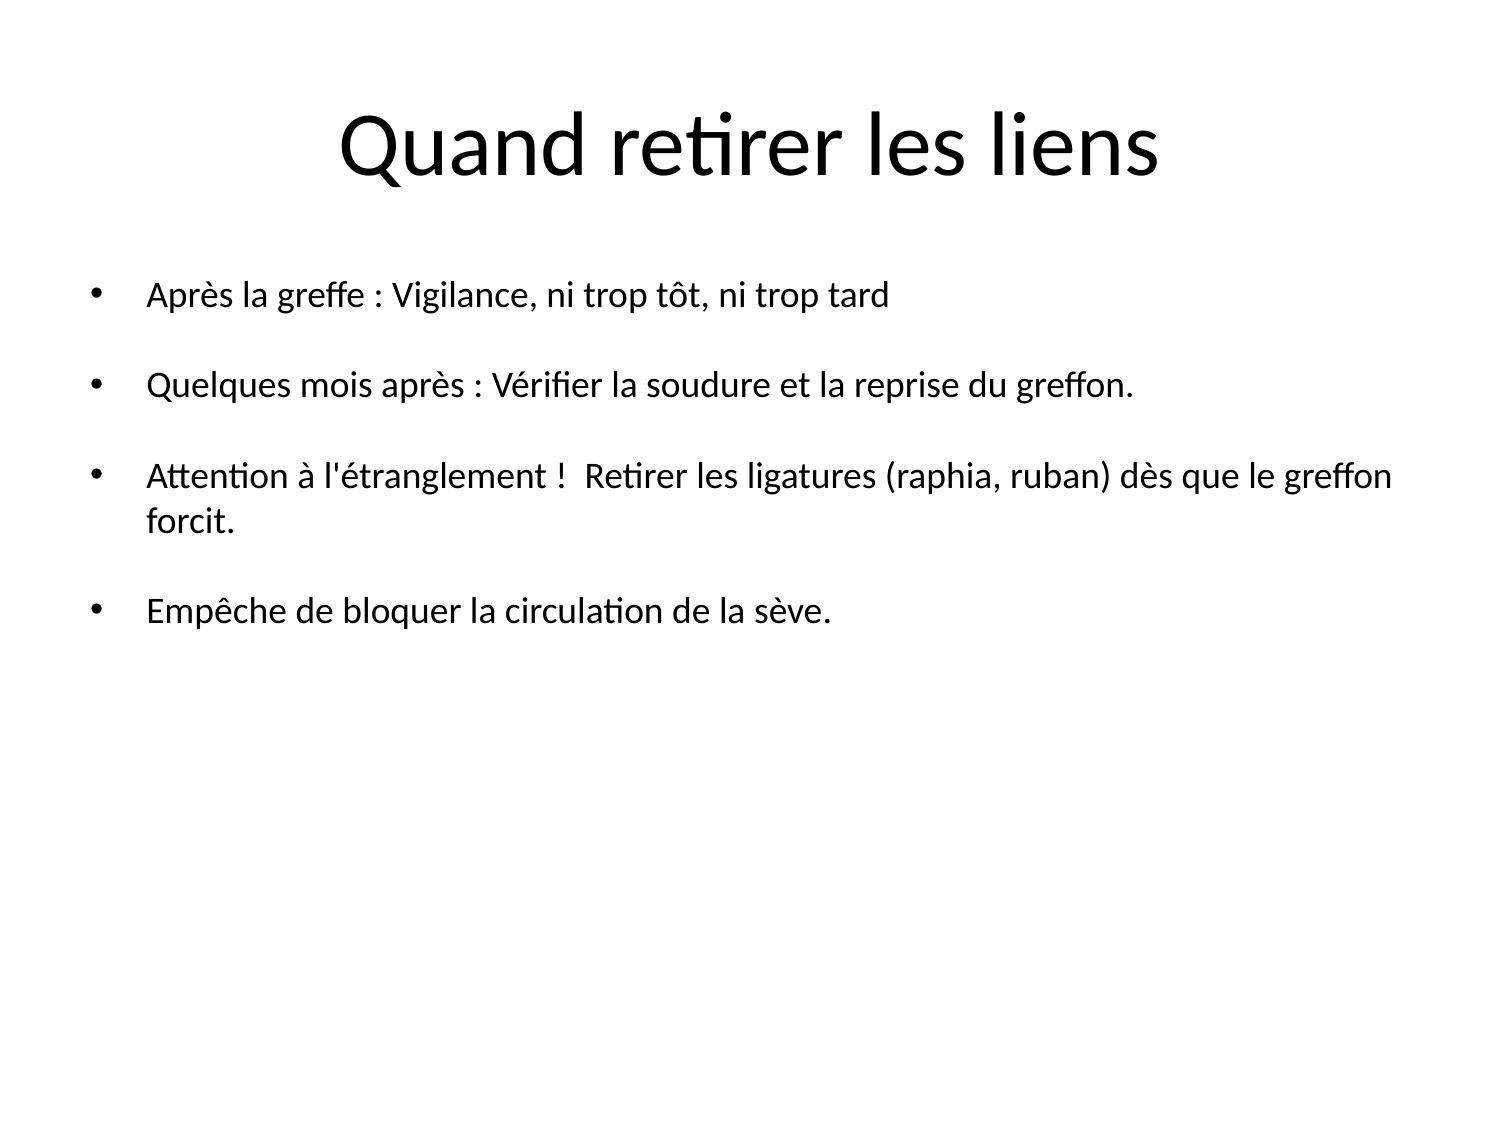

# Quand retirer les liens
Après la greffe : Vigilance, ni trop tôt, ni trop tard
Quelques mois après : Vérifier la soudure et la reprise du greffon.
Attention à l'étranglement ! Retirer les ligatures (raphia, ruban) dès que le greffon forcit.
Empêche de bloquer la circulation de la sève.